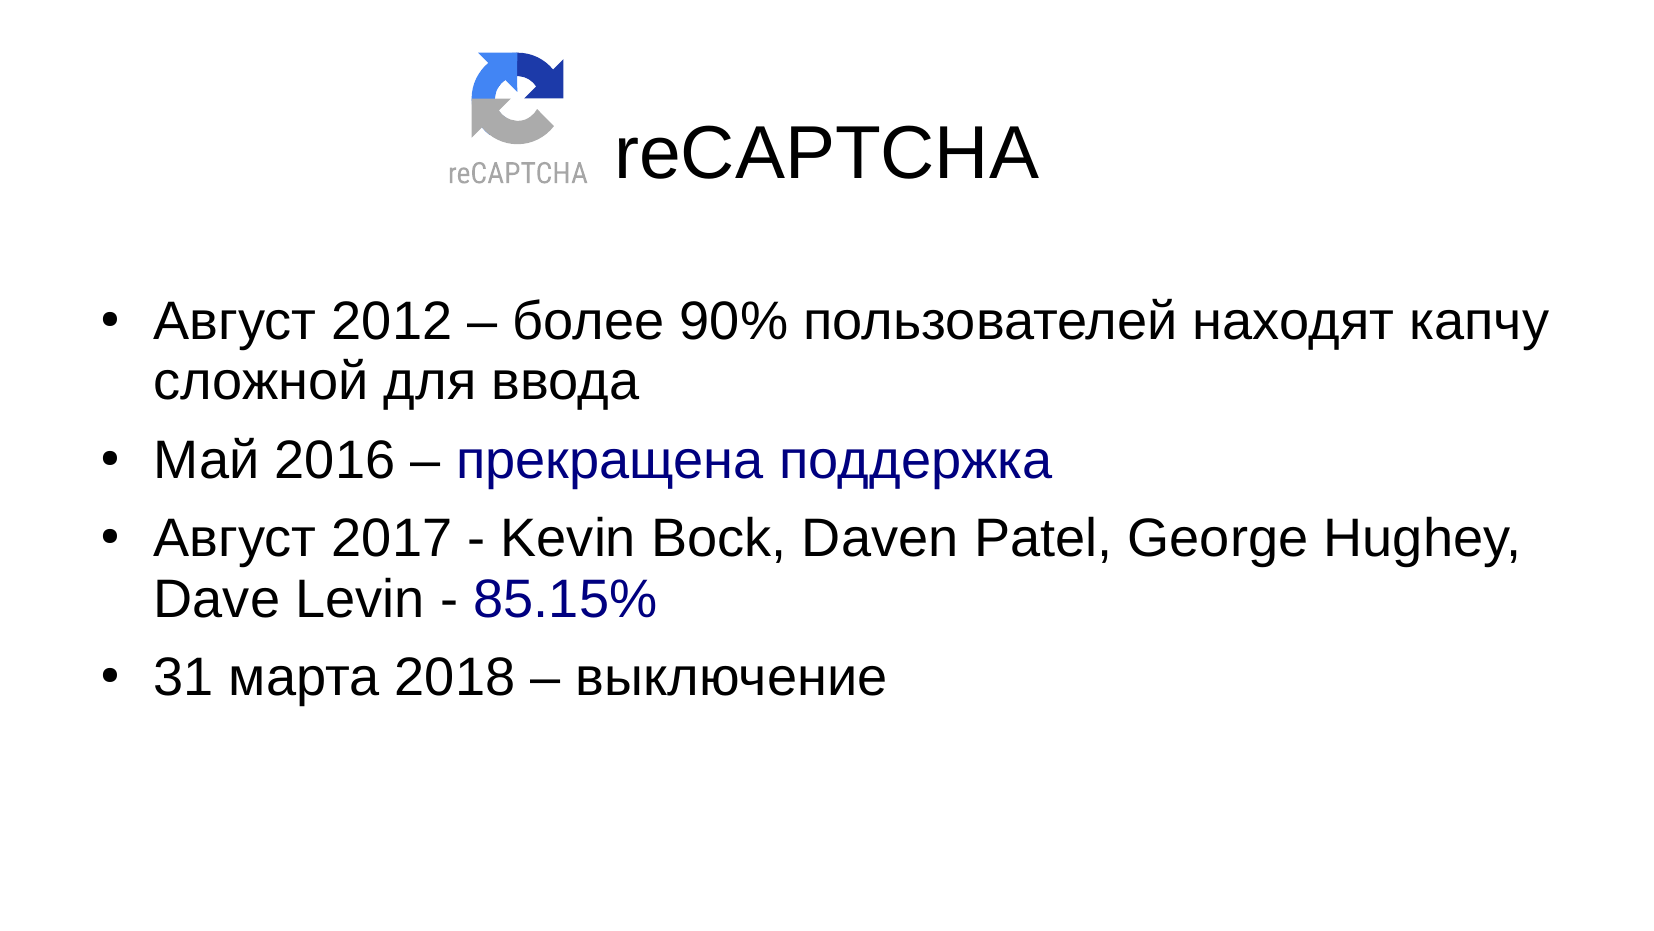

# reCAPTCHA
Август 2012 – более 90% пользователей находят капчу сложной для ввода
Май 2016 – прекращена поддержка
Август 2017 - Kevin Bock, Daven Patel, George Hughey, Dave Levin - 85.15%
31 марта 2018 – выключение